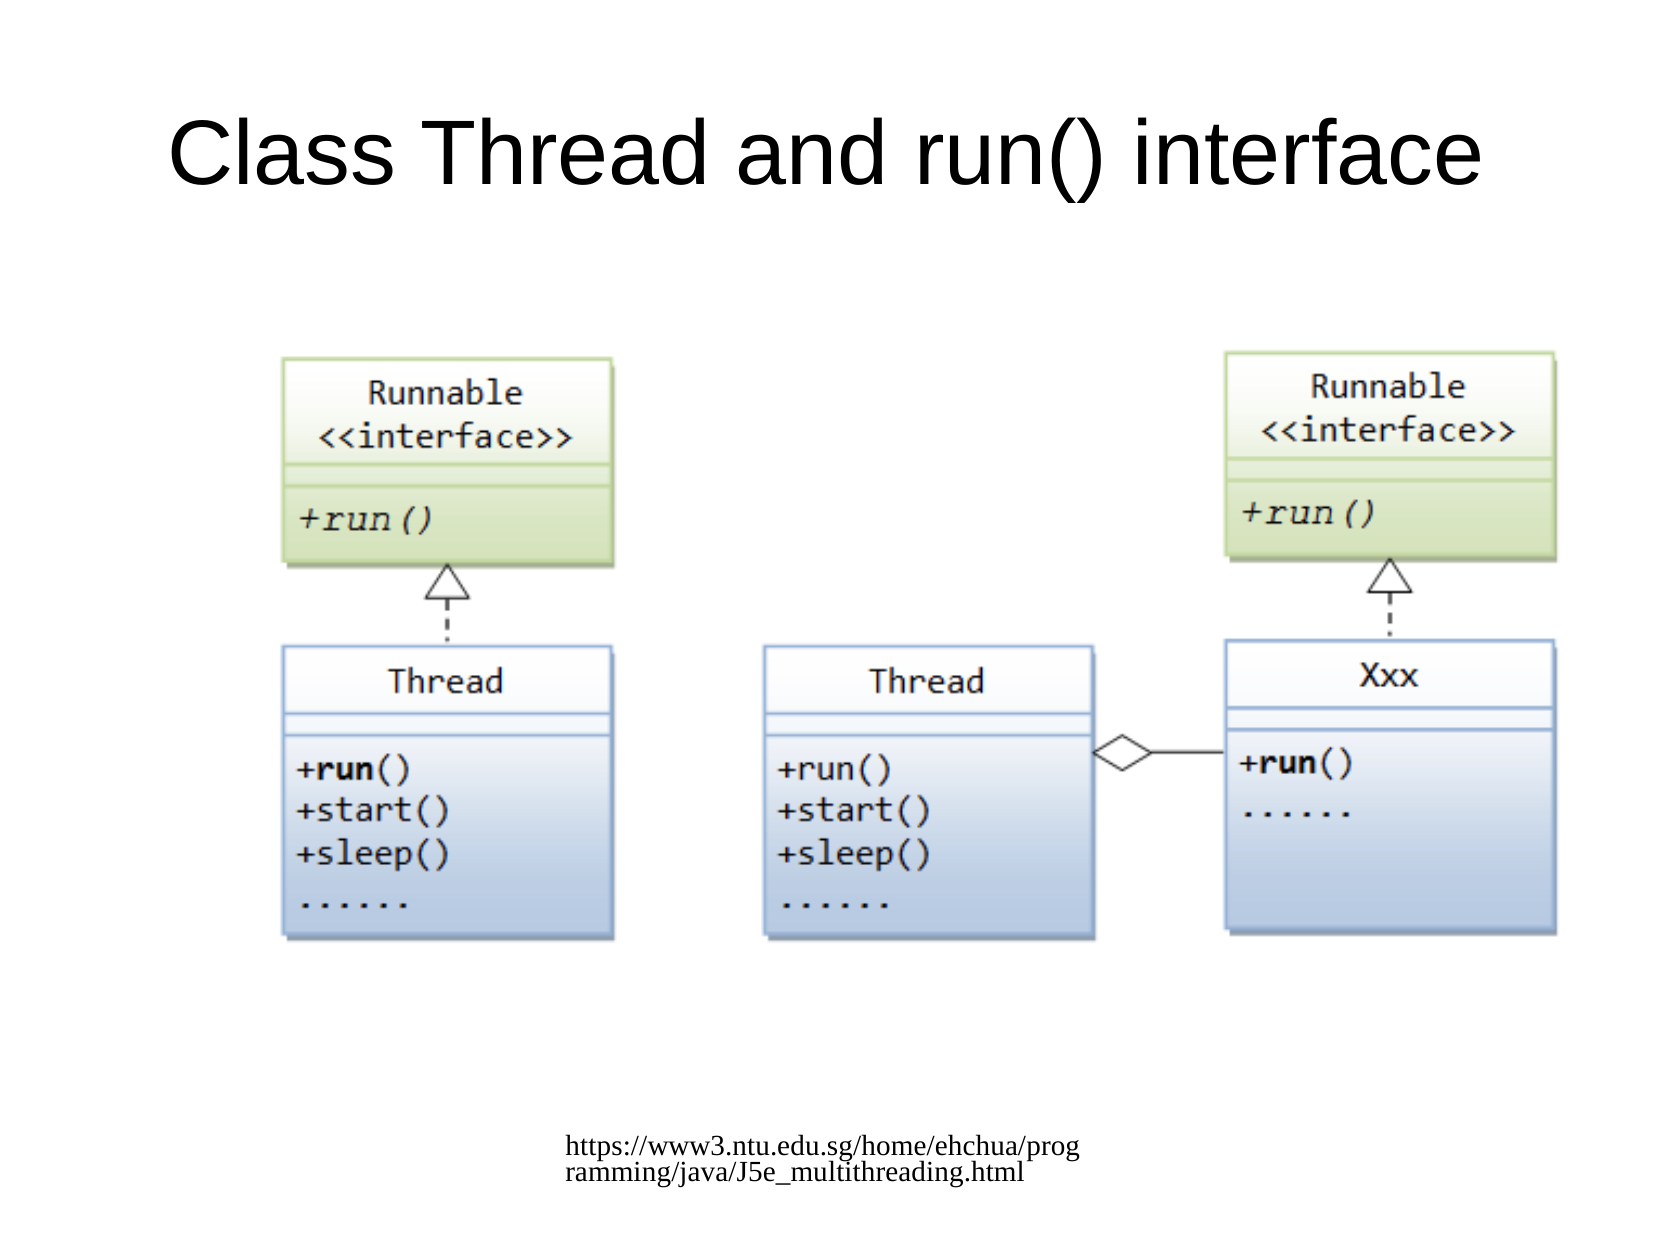

# Class Thread and run() interface
https://www3.ntu.edu.sg/home/ehchua/programming/java/J5e_multithreading.html